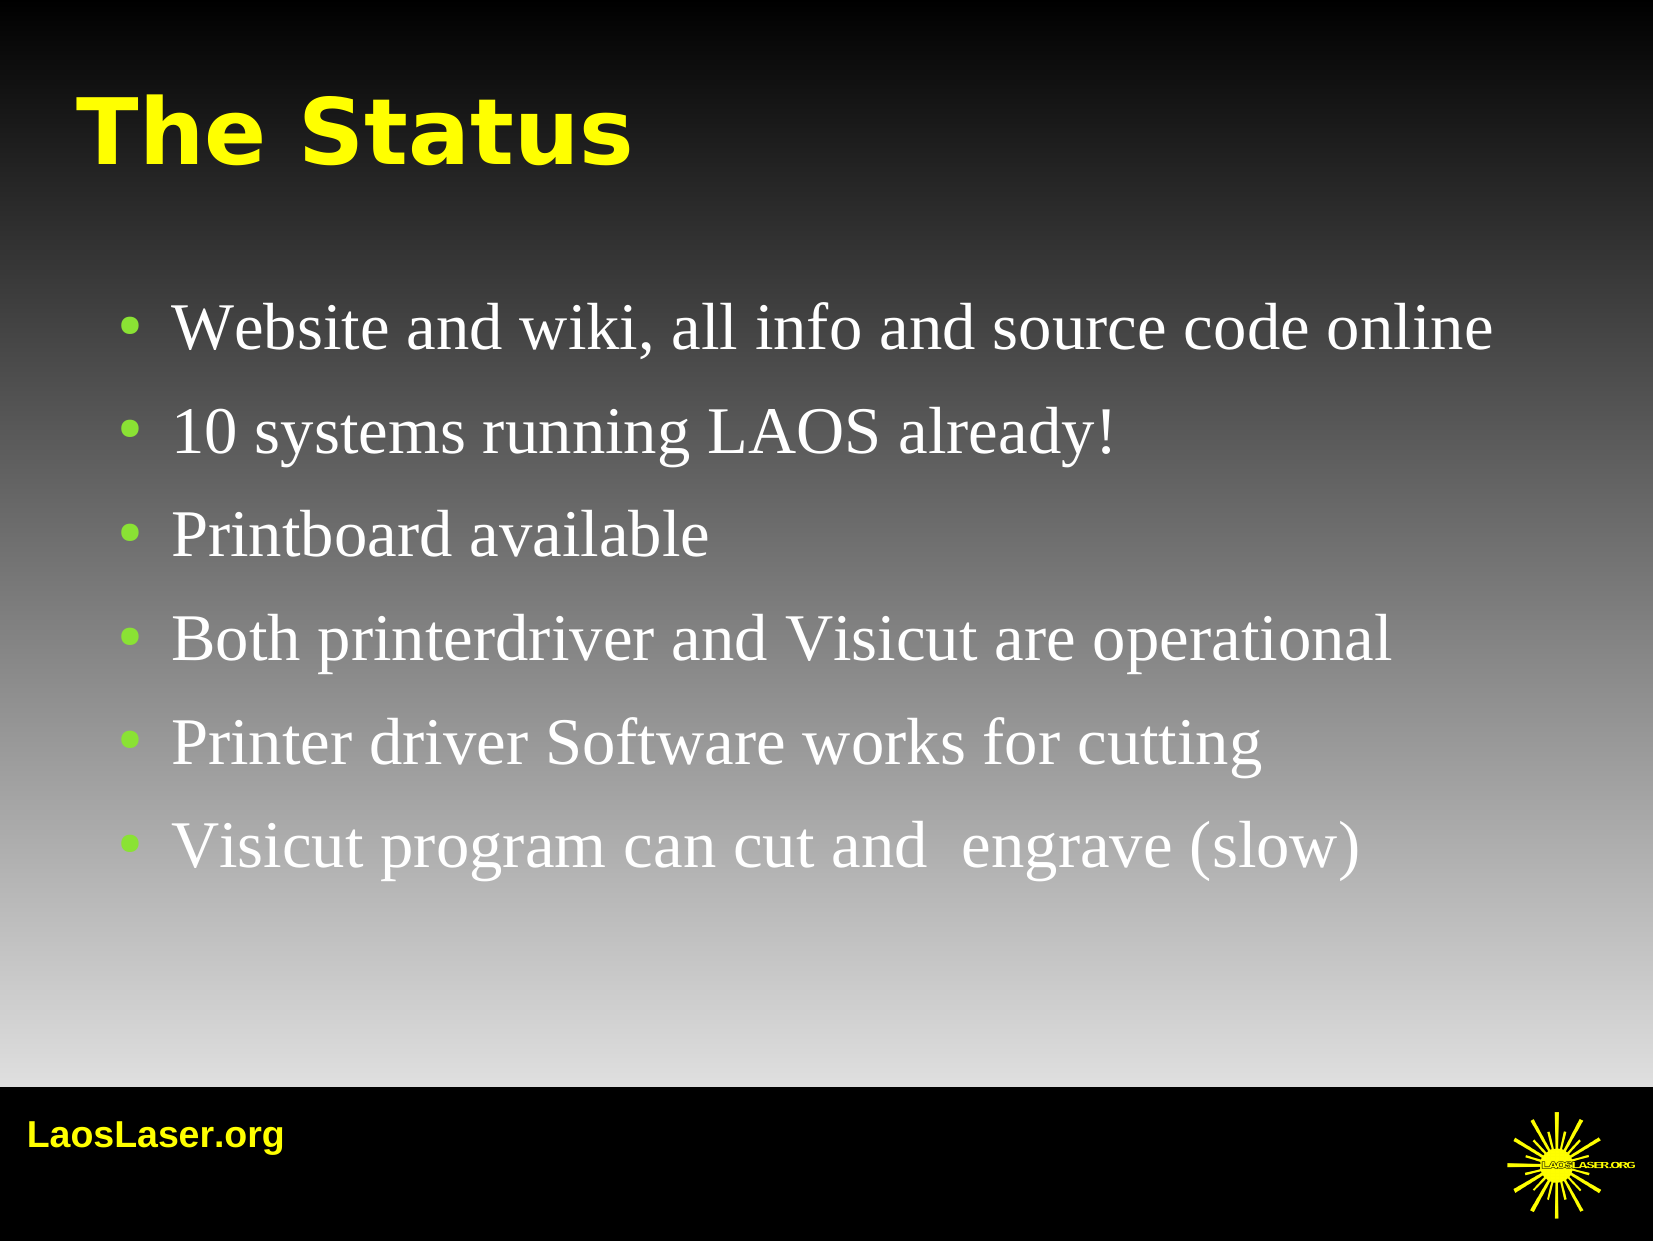

# The Status
Website and wiki, all info and source code online
10 systems running LAOS already!
Printboard available
Both printerdriver and Visicut are operational
Printer driver Software works for cutting
Visicut program can cut and engrave (slow)